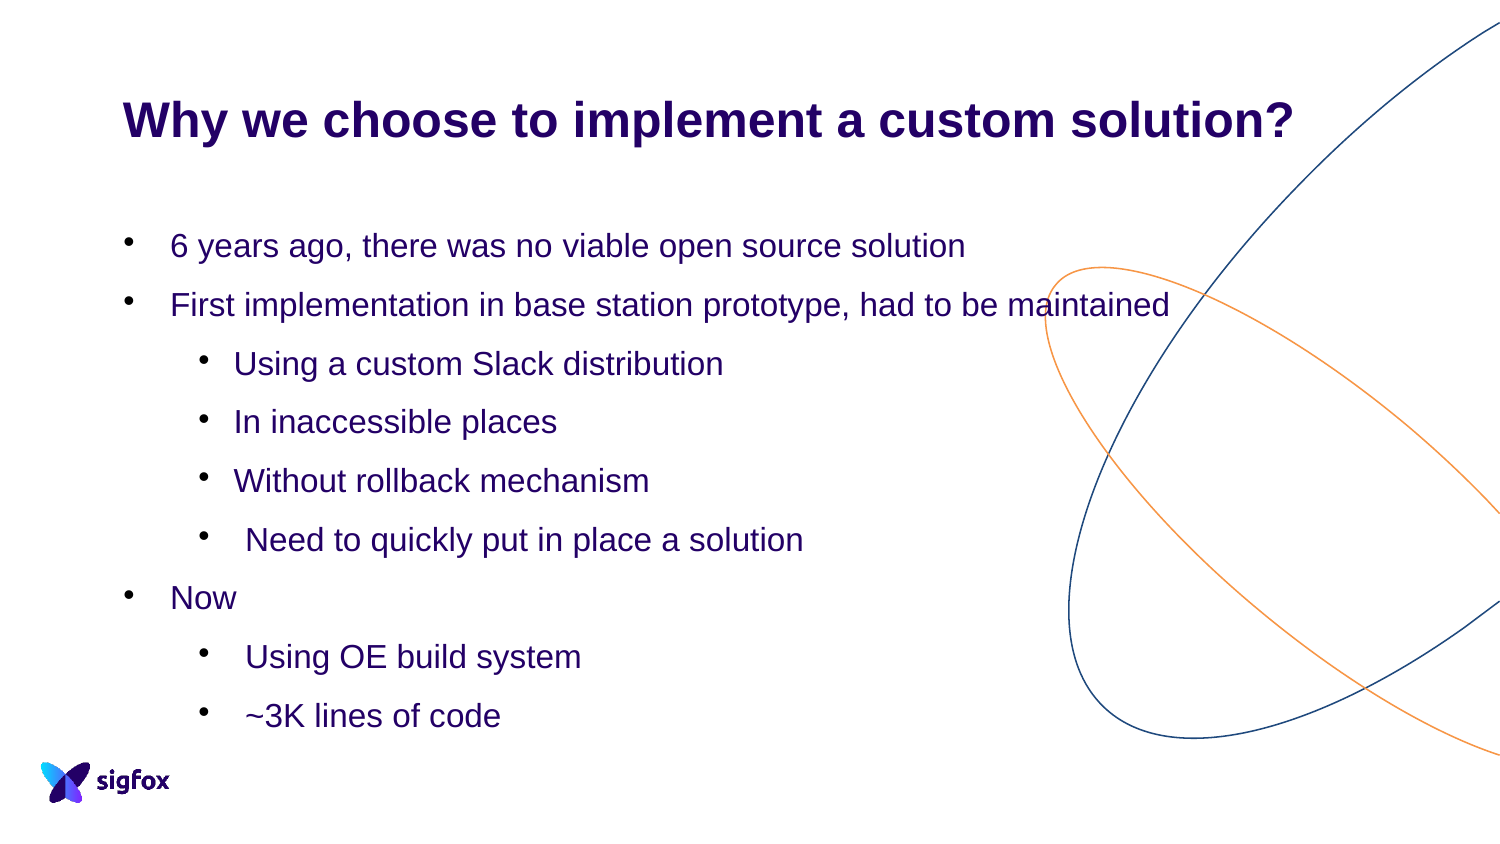

Why we choose to implement a custom solution?
6 years ago, there was no viable open source solution
First implementation in base station prototype, had to be maintained
Using a custom Slack distribution
In inaccessible places
Without rollback mechanism
Need to quickly put in place a solution
Now
Using OE build system
~3K lines of code